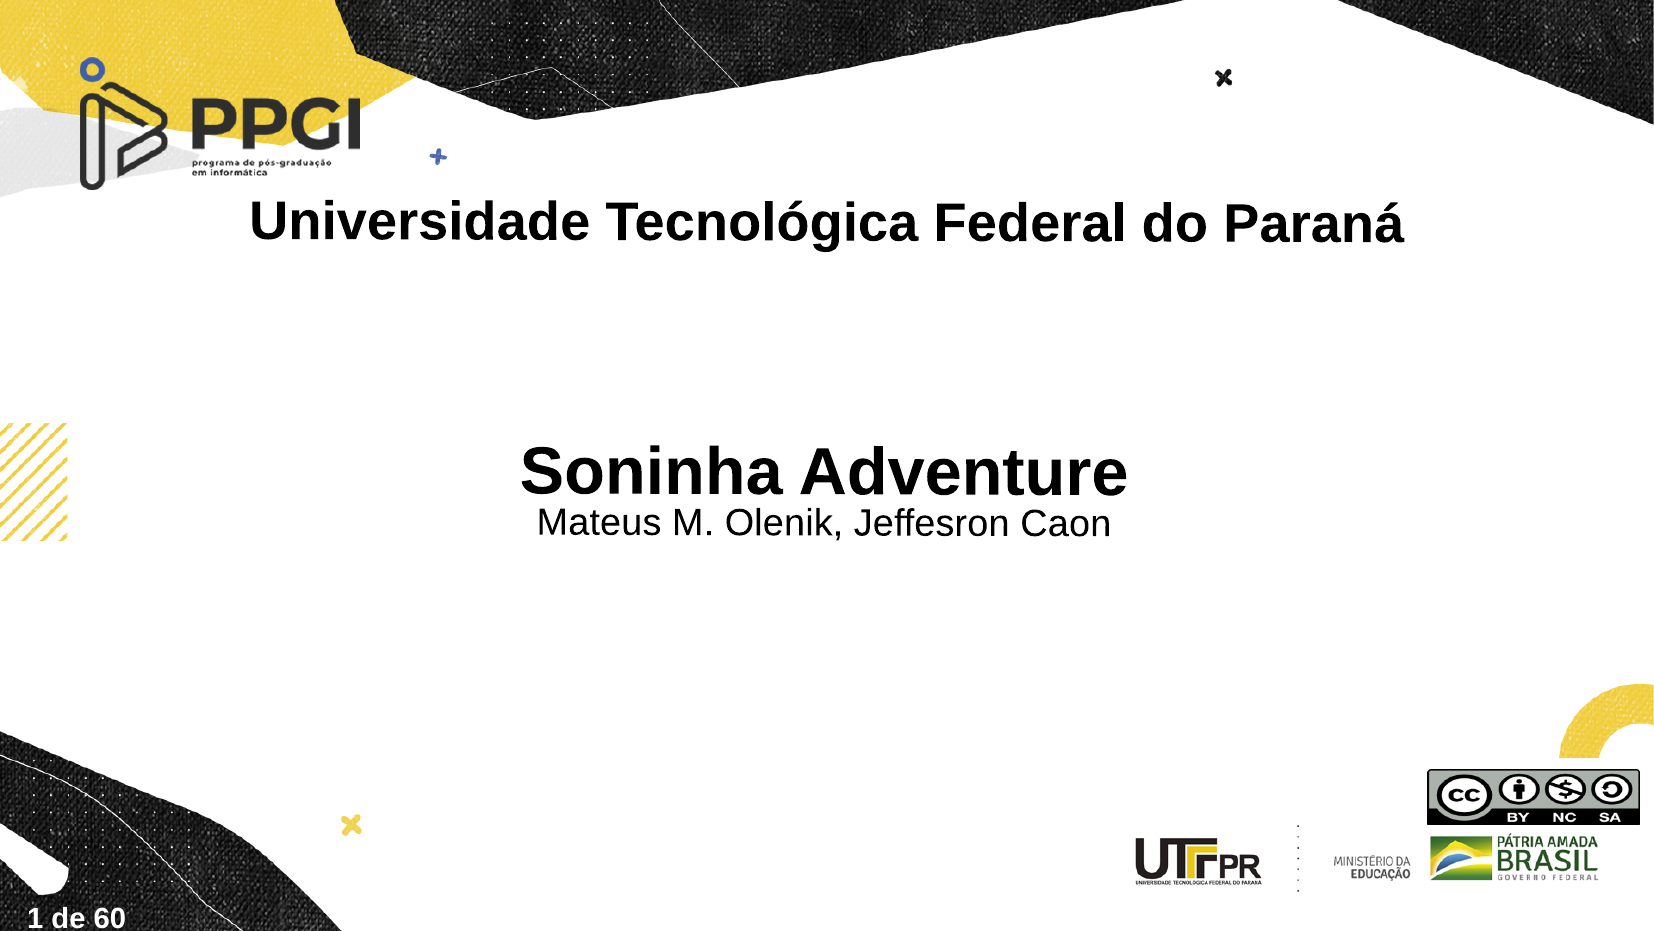

Universidade Tecnológica Federal do Paraná
Soninha Adventure
Mateus M. Olenik, Jeffesron Caon
 de 60